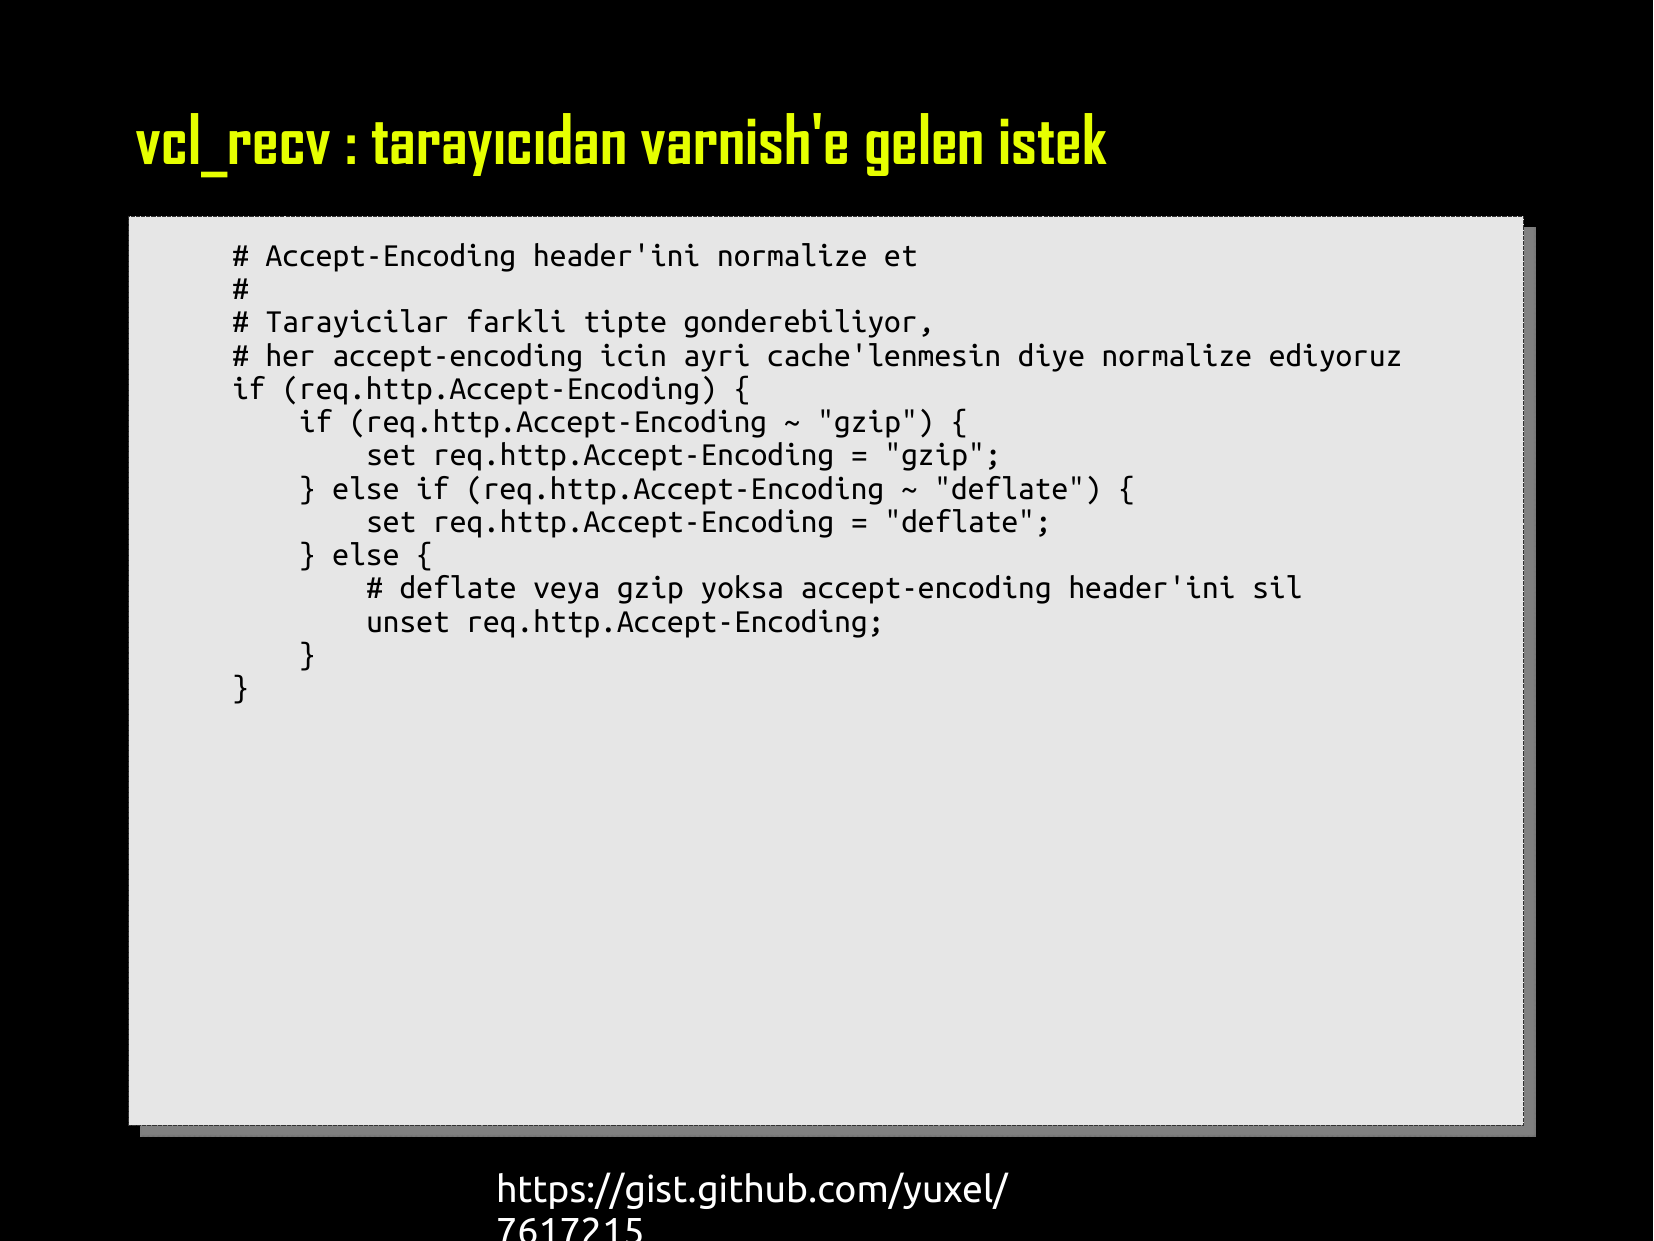

vcl_recv : tarayıcıdan varnish'e gelen istek
 # Accept-Encoding header'ini normalize et
 #
 # Tarayicilar farkli tipte gonderebiliyor,
 # her accept-encoding icin ayri cache'lenmesin diye normalize ediyoruz
 if (req.http.Accept-Encoding) {
 if (req.http.Accept-Encoding ~ "gzip") {
 set req.http.Accept-Encoding = "gzip";
 } else if (req.http.Accept-Encoding ~ "deflate") {
 set req.http.Accept-Encoding = "deflate";
 } else {
 # deflate veya gzip yoksa accept-encoding header'ini sil
 unset req.http.Accept-Encoding;
 }
 }
https://gist.github.com/yuxel/7617215